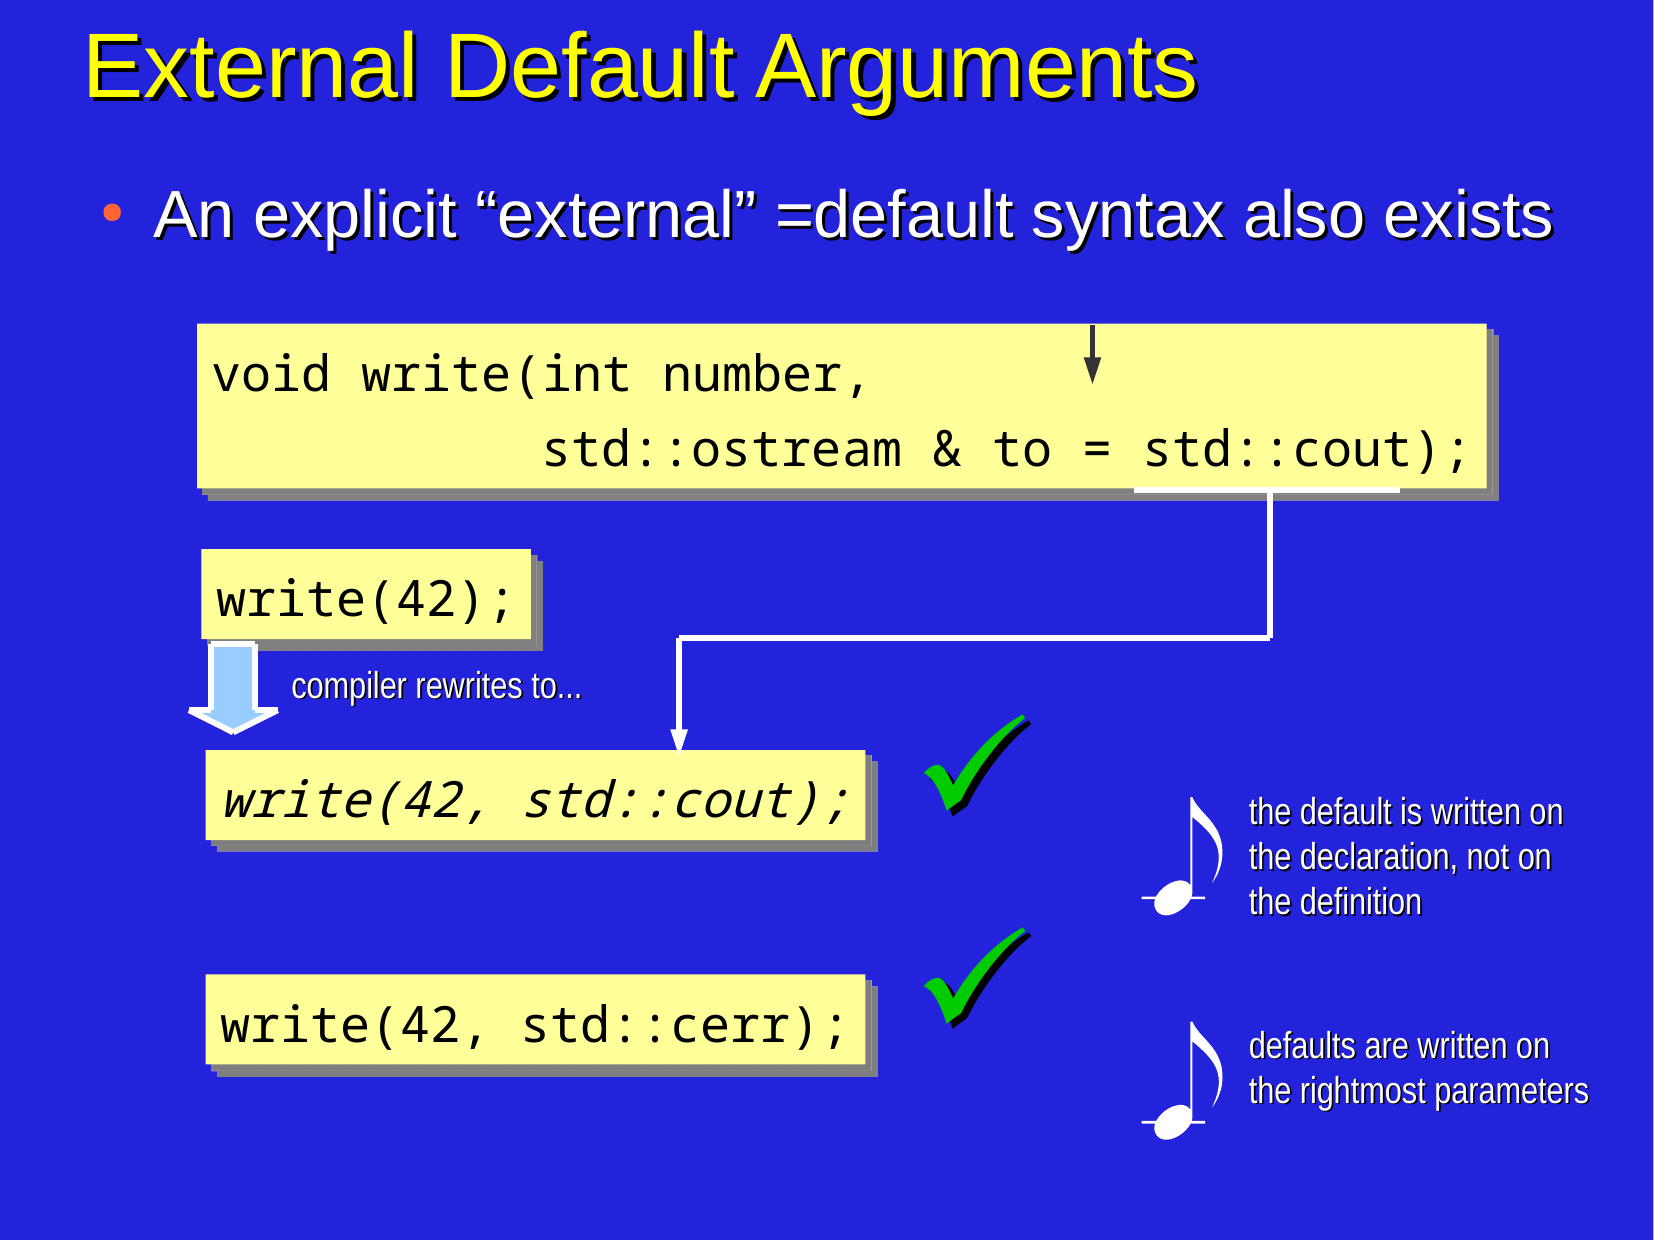

# External Default Arguments
An explicit “external” =default syntax also exists
void write(int number,
 std::ostream & to = std::cout);
write(42);
compiler rewrites to...
write(42, std::cout);

the default is written on the declaration, not on the definition

write(42, std::cerr);
defaults are written on the rightmost parameters